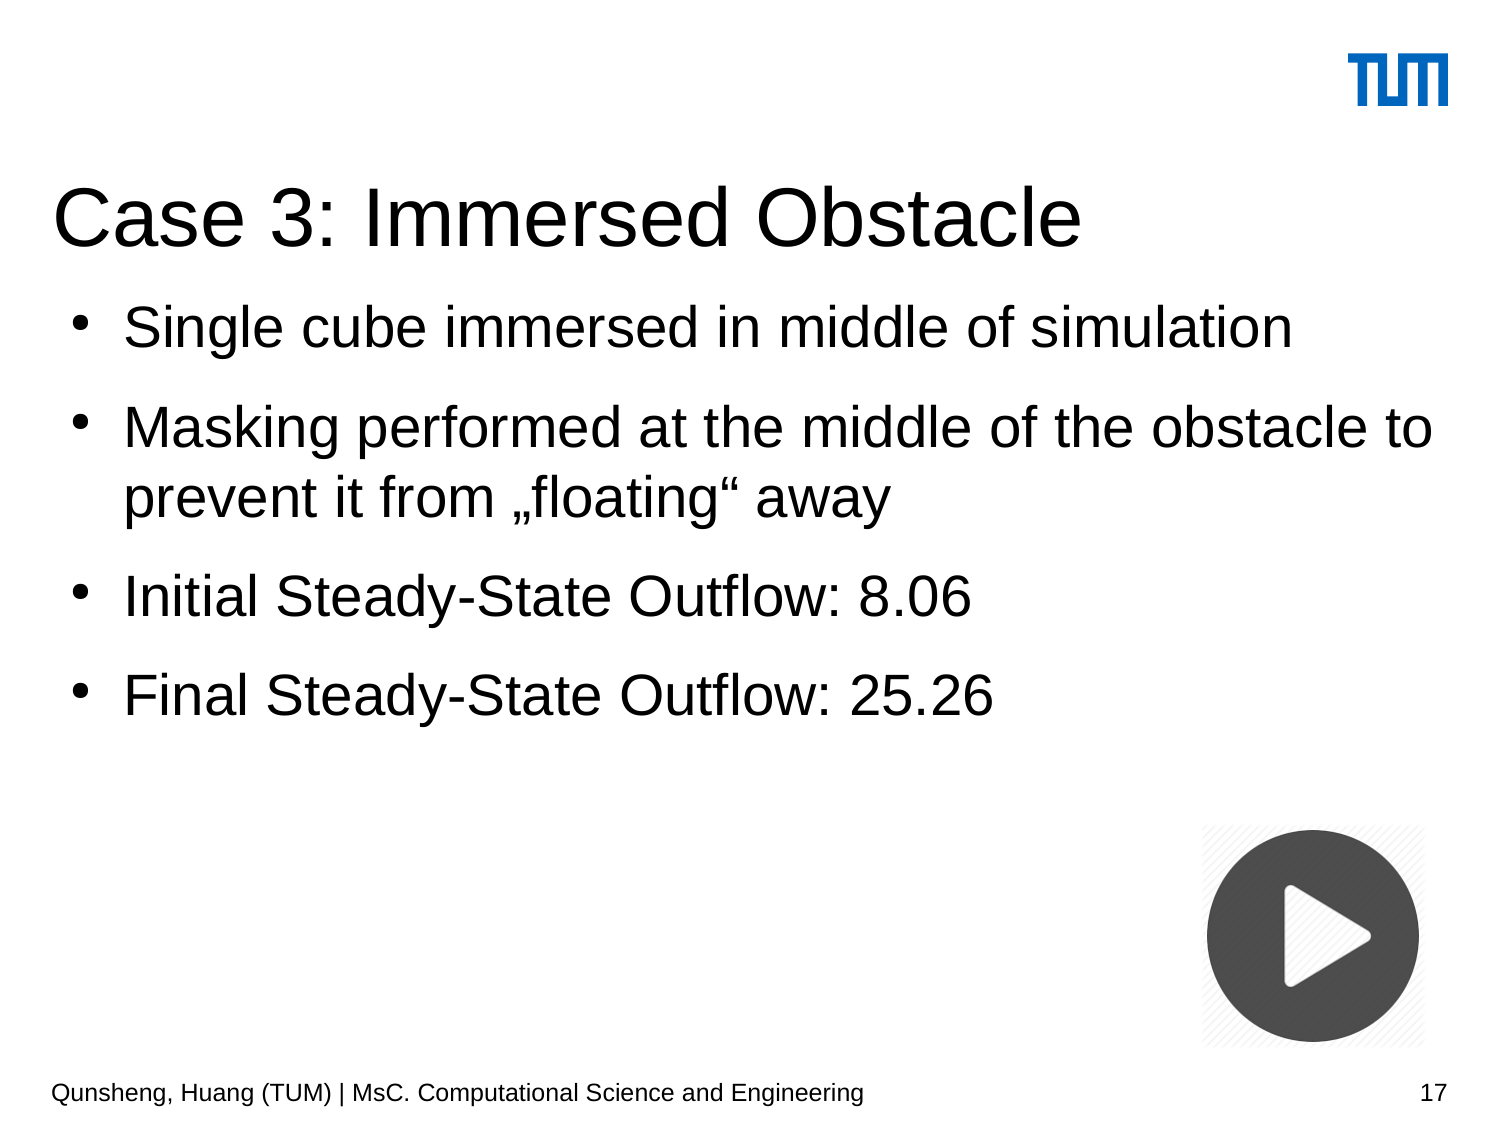

# Case 3: Immersed Obstacle
Single cube immersed in middle of simulation
Masking performed at the middle of the obstacle to prevent it from „floating“ away
Initial Steady-State Outflow: 8.06
Final Steady-State Outflow: 25.26
[2] precice – a coupling library for partitioned multi-physicssimulations on massively parallel systems http://www.precice.org.[Online]. Available: http://www.precice.org